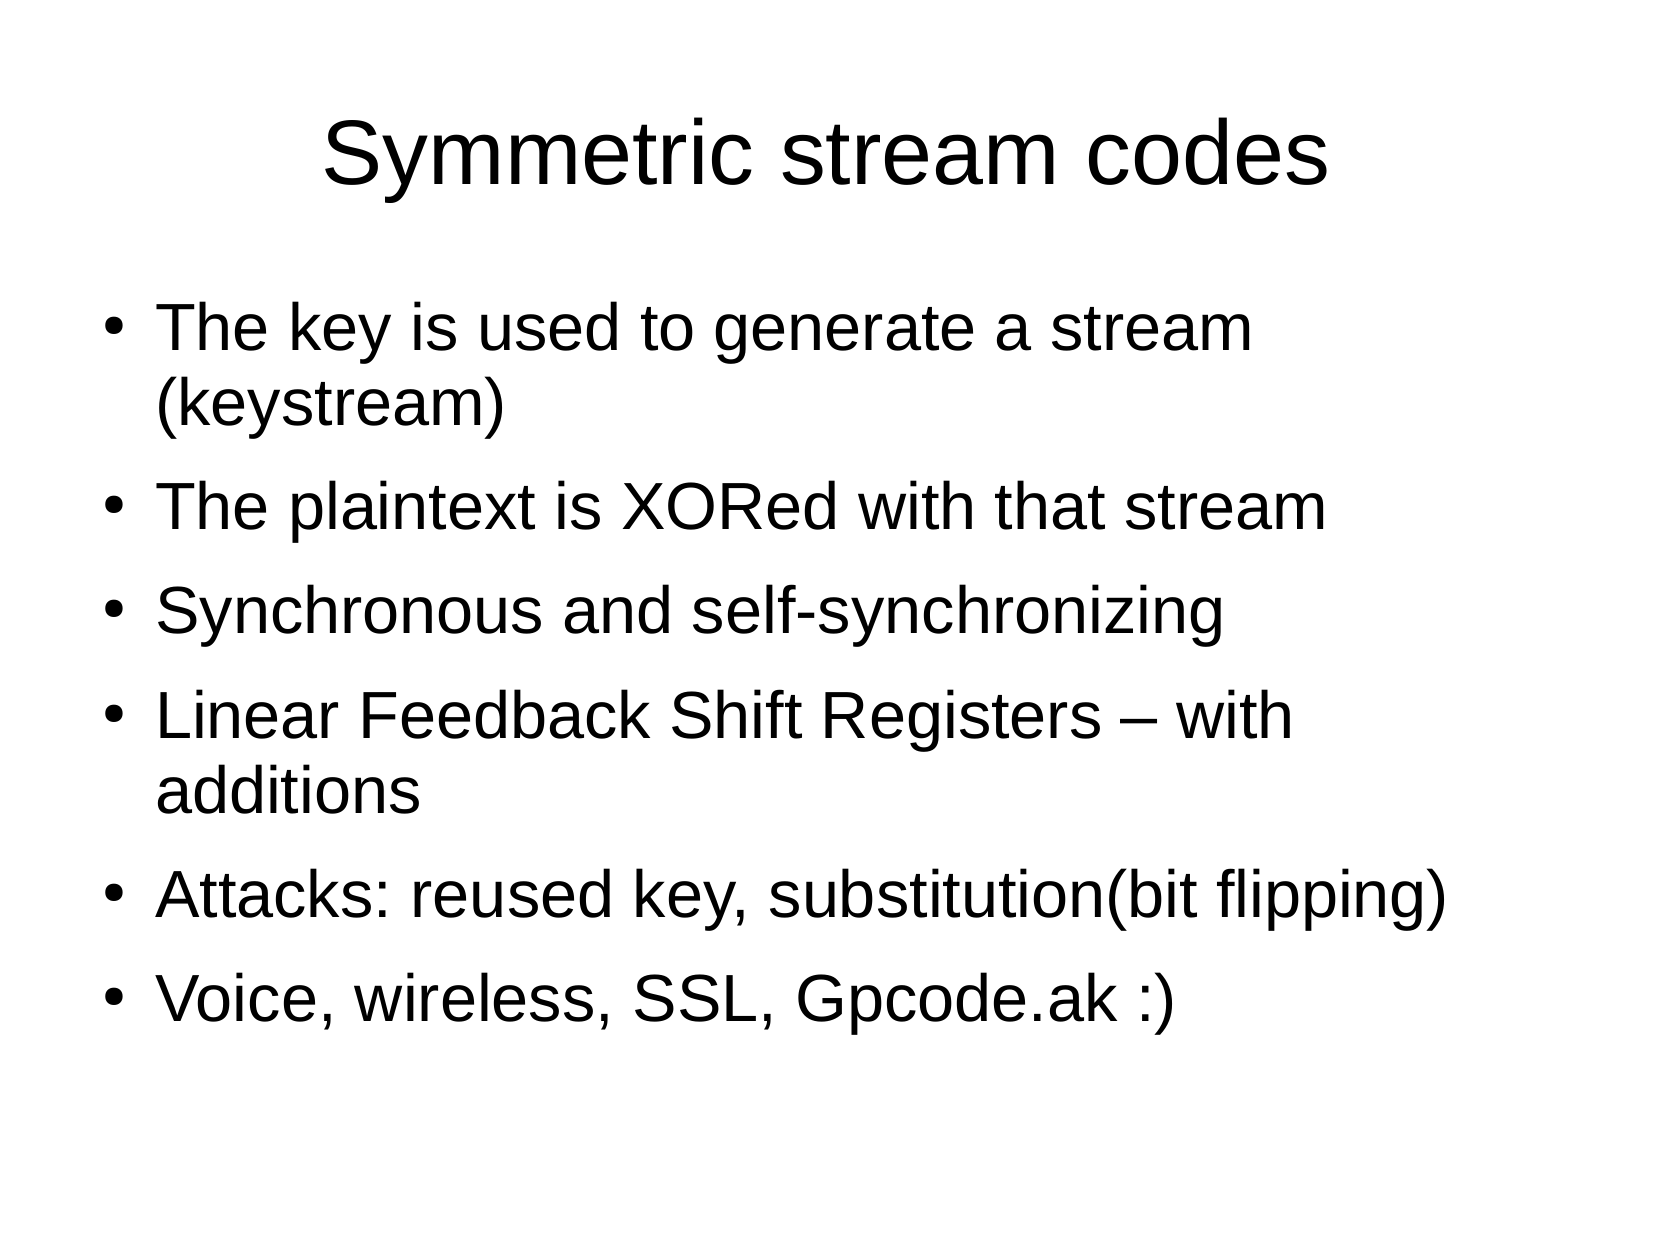

# Symmetric stream codes
The key is used to generate a stream (keystream)
The plaintext is XORed with that stream
Synchronous and self-synchronizing
Linear Feedback Shift Registers – with additions
Attacks: reused key, substitution(bit flipping)
Voice, wireless, SSL, Gpcode.ak :)